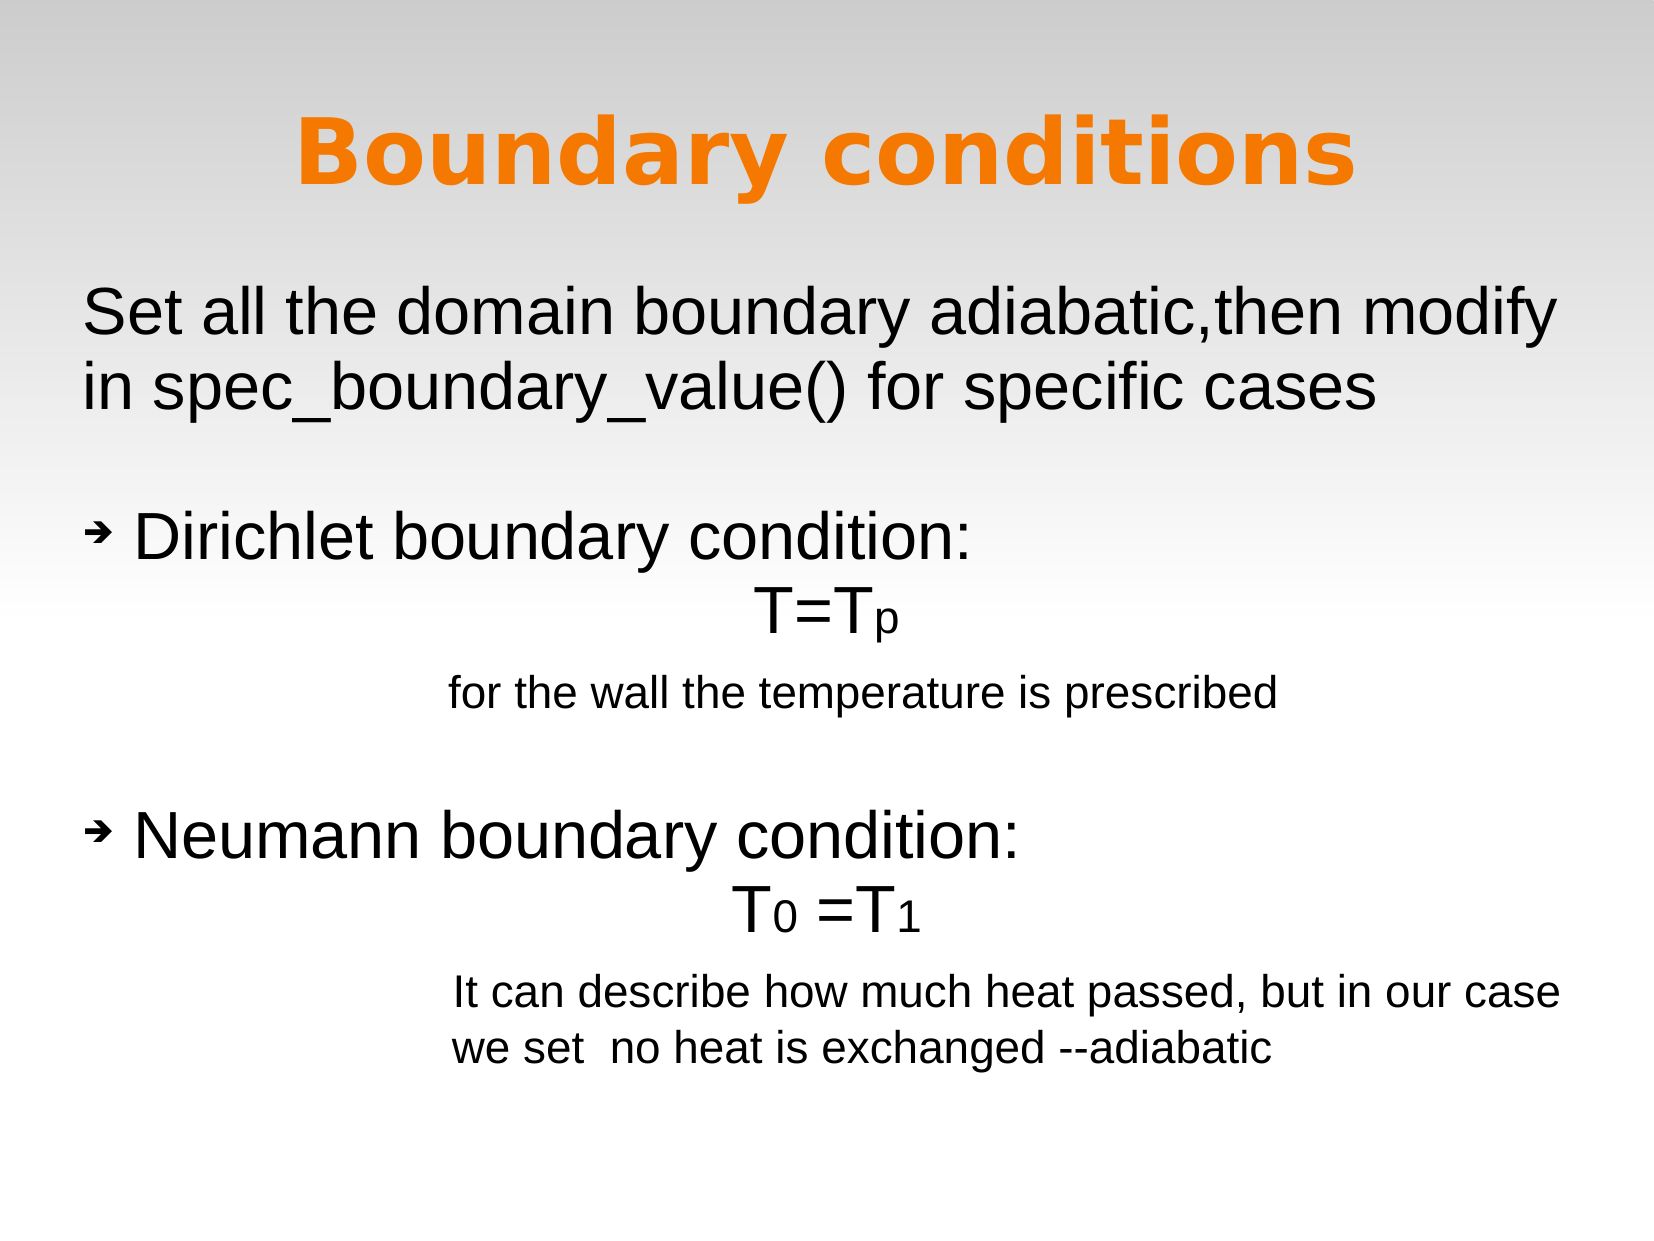

# Boundary conditions
Set all the domain boundary adiabatic,then modify in spec_boundary_value() for specific cases
 Dirichlet boundary condition:
T=Tp
 for the wall the temperature is prescribed
 Neumann boundary condition:
T0 =T1
 It can describe how much heat passed, but in our case we set no heat is exchanged --adiabatic